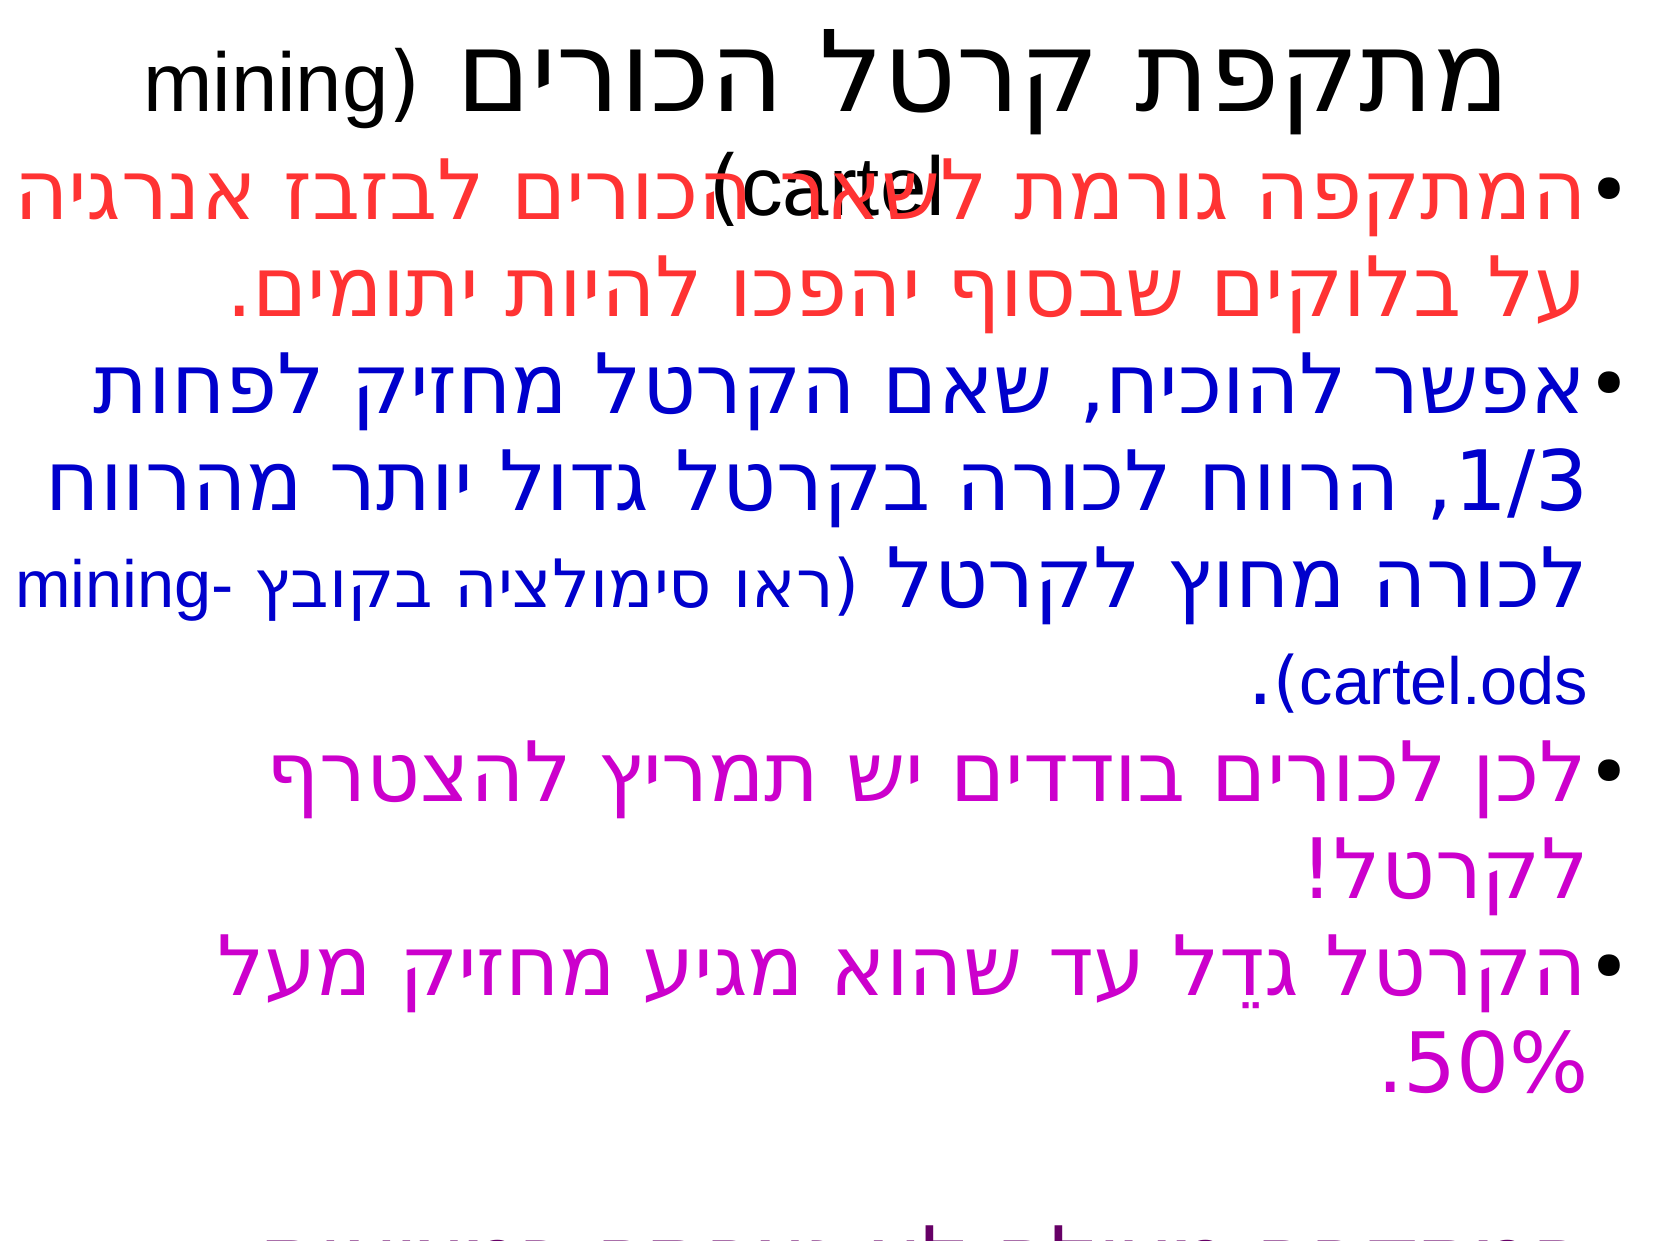

מתקפת קרטל הכורים (mining cartel)
המתקפה גורמת לשאר הכורים לבזבז אנרגיה על בלוקים שבסוף יהפכו להיות יתומים.
אפשר להוכיח, שאם הקרטל מחזיק לפחות 1/3, הרווח לכורה בקרטל גדול יותר מהרווח לכורה מחוץ לקרטל (ראו סימולציה בקובץ mining-cartel.ods).
לכן לכורים בודדים יש תמריץ להצטרף לקרטל!
הקרטל גדֵל עד שהוא מגיע מחזיק מעל 50%.
המתקפה מעולם לא נצפתה במציאות.
מאמיני-ביטקוין מאמינים שהיא לא תקרה לעולם:
http://hackingdistributed.com/2013/11/04/bitcoin-is-broken/